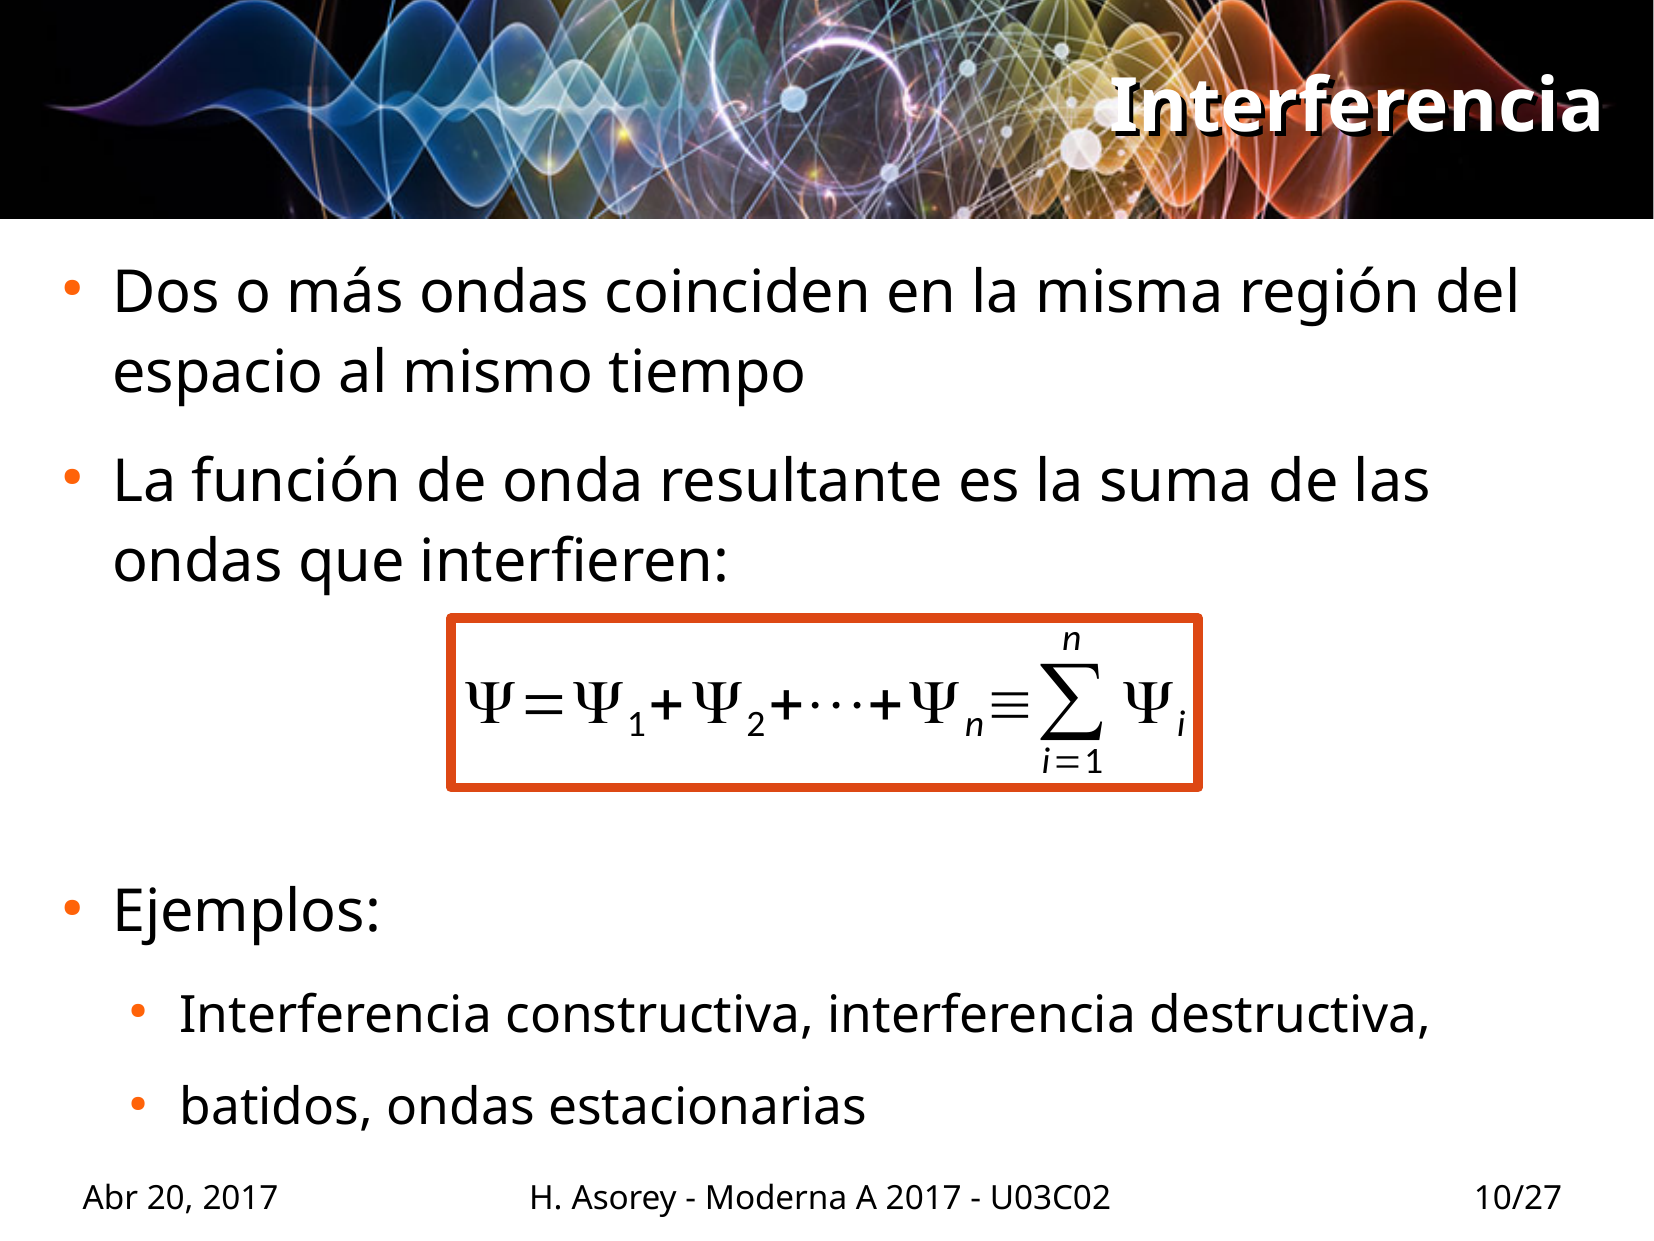

# Interferencia
Dos o más ondas coinciden en la misma región del espacio al mismo tiempo
La función de onda resultante es la suma de las ondas que interfieren:
Ejemplos:
Interferencia constructiva, interferencia destructiva,
batidos, ondas estacionarias
Abr 20, 2017
H. Asorey - Moderna A 2017 - U03C02
10